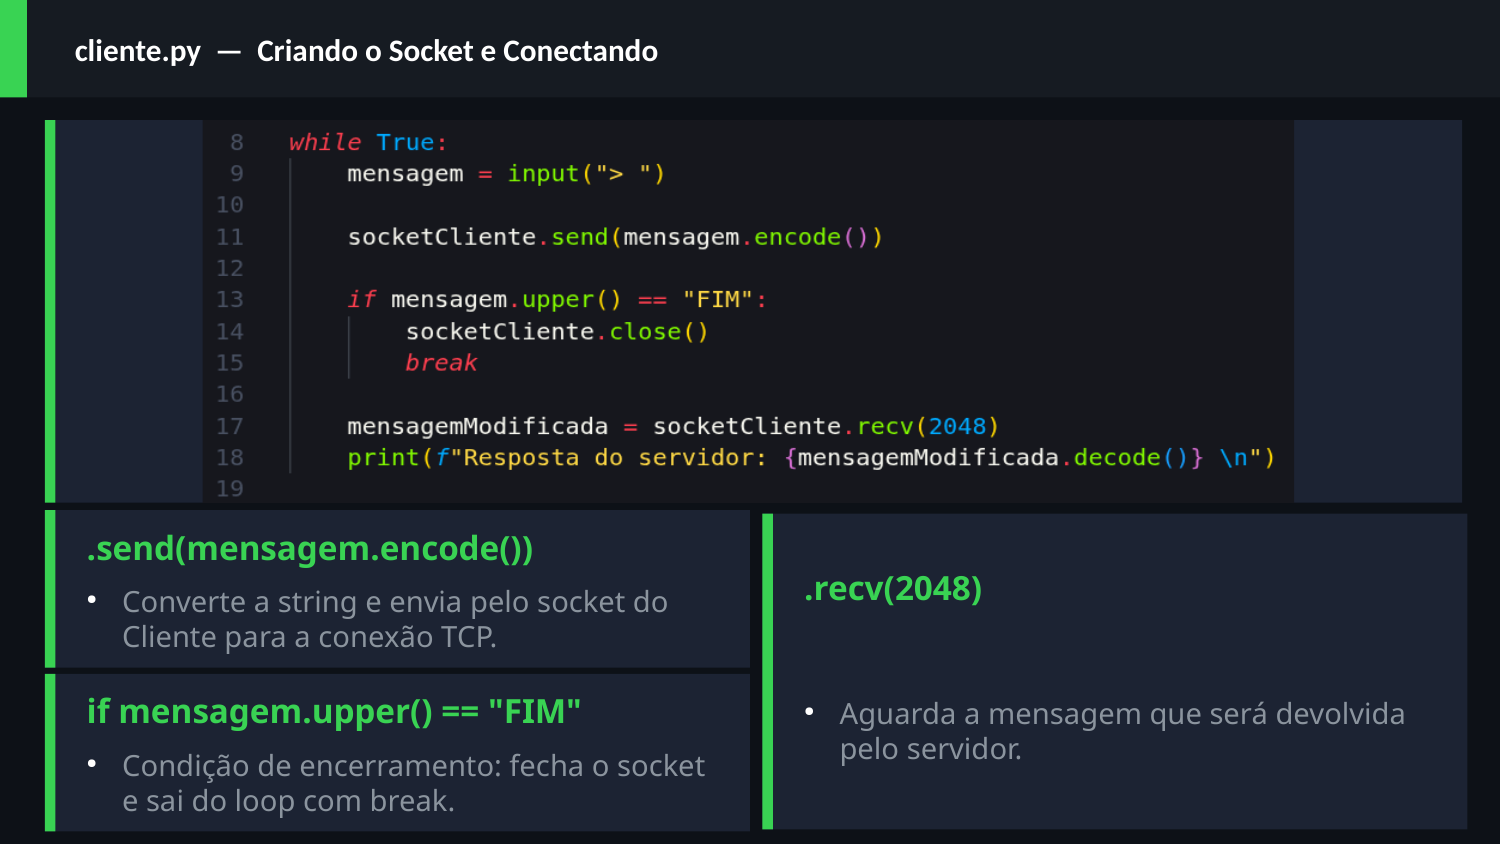

cliente.py — Criando o Socket e Conectando
.send(mensagem.encode())
.recv(2048)
Converte a string e envia pelo socket do Cliente para a conexão TCP.
Aguarda a mensagem que será devolvida pelo servidor.
if mensagem.upper() == "FIM"
Condição de encerramento: fecha o socket e sai do loop com break.